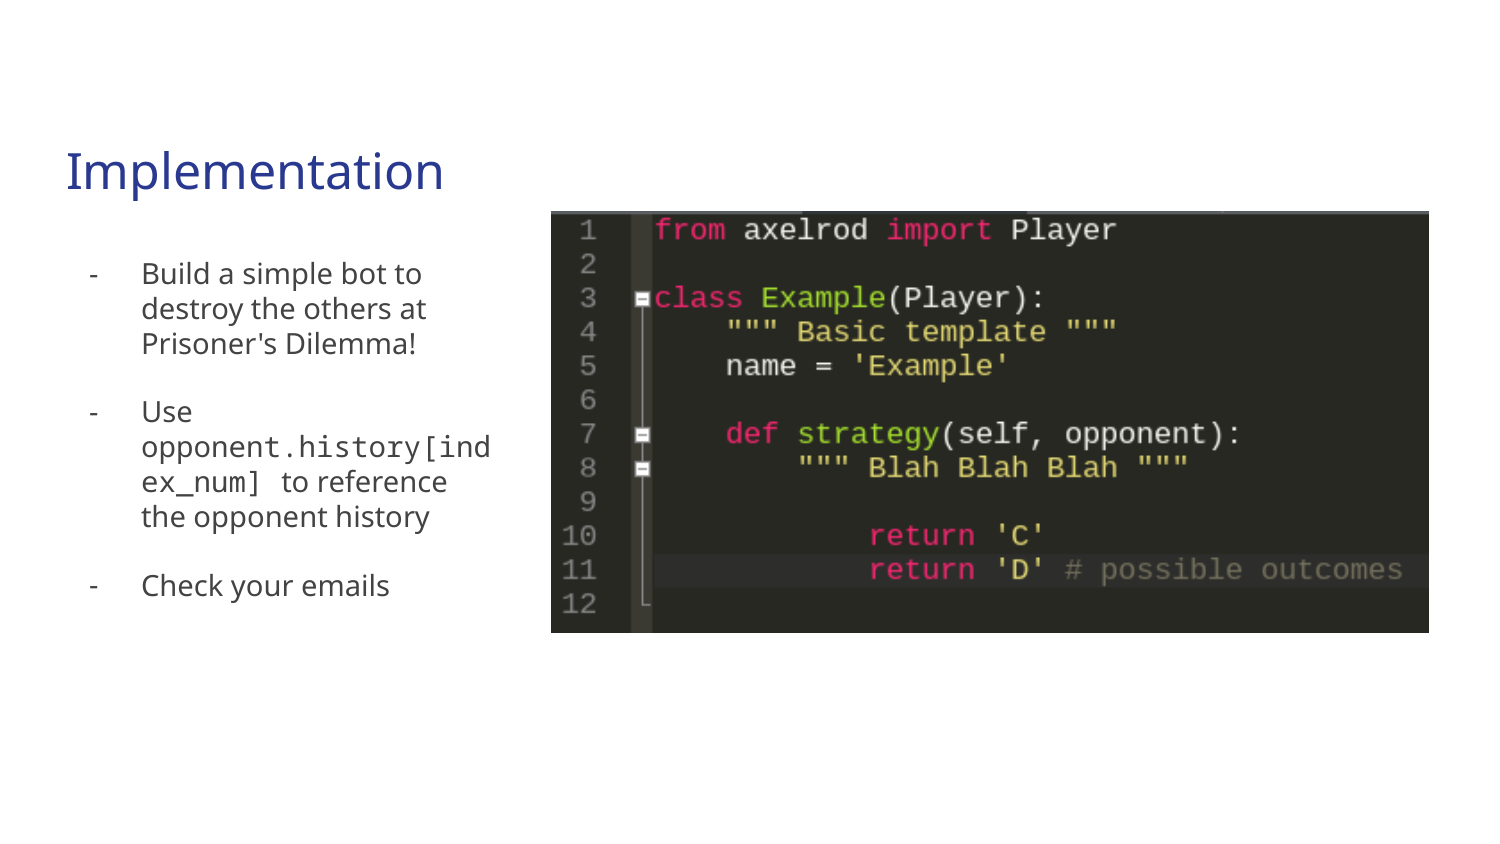

# Implementation
Build a simple bot to destroy the others at Prisoner's Dilemma!
Use opponent.history[index_num] to reference the opponent history
Check your emails